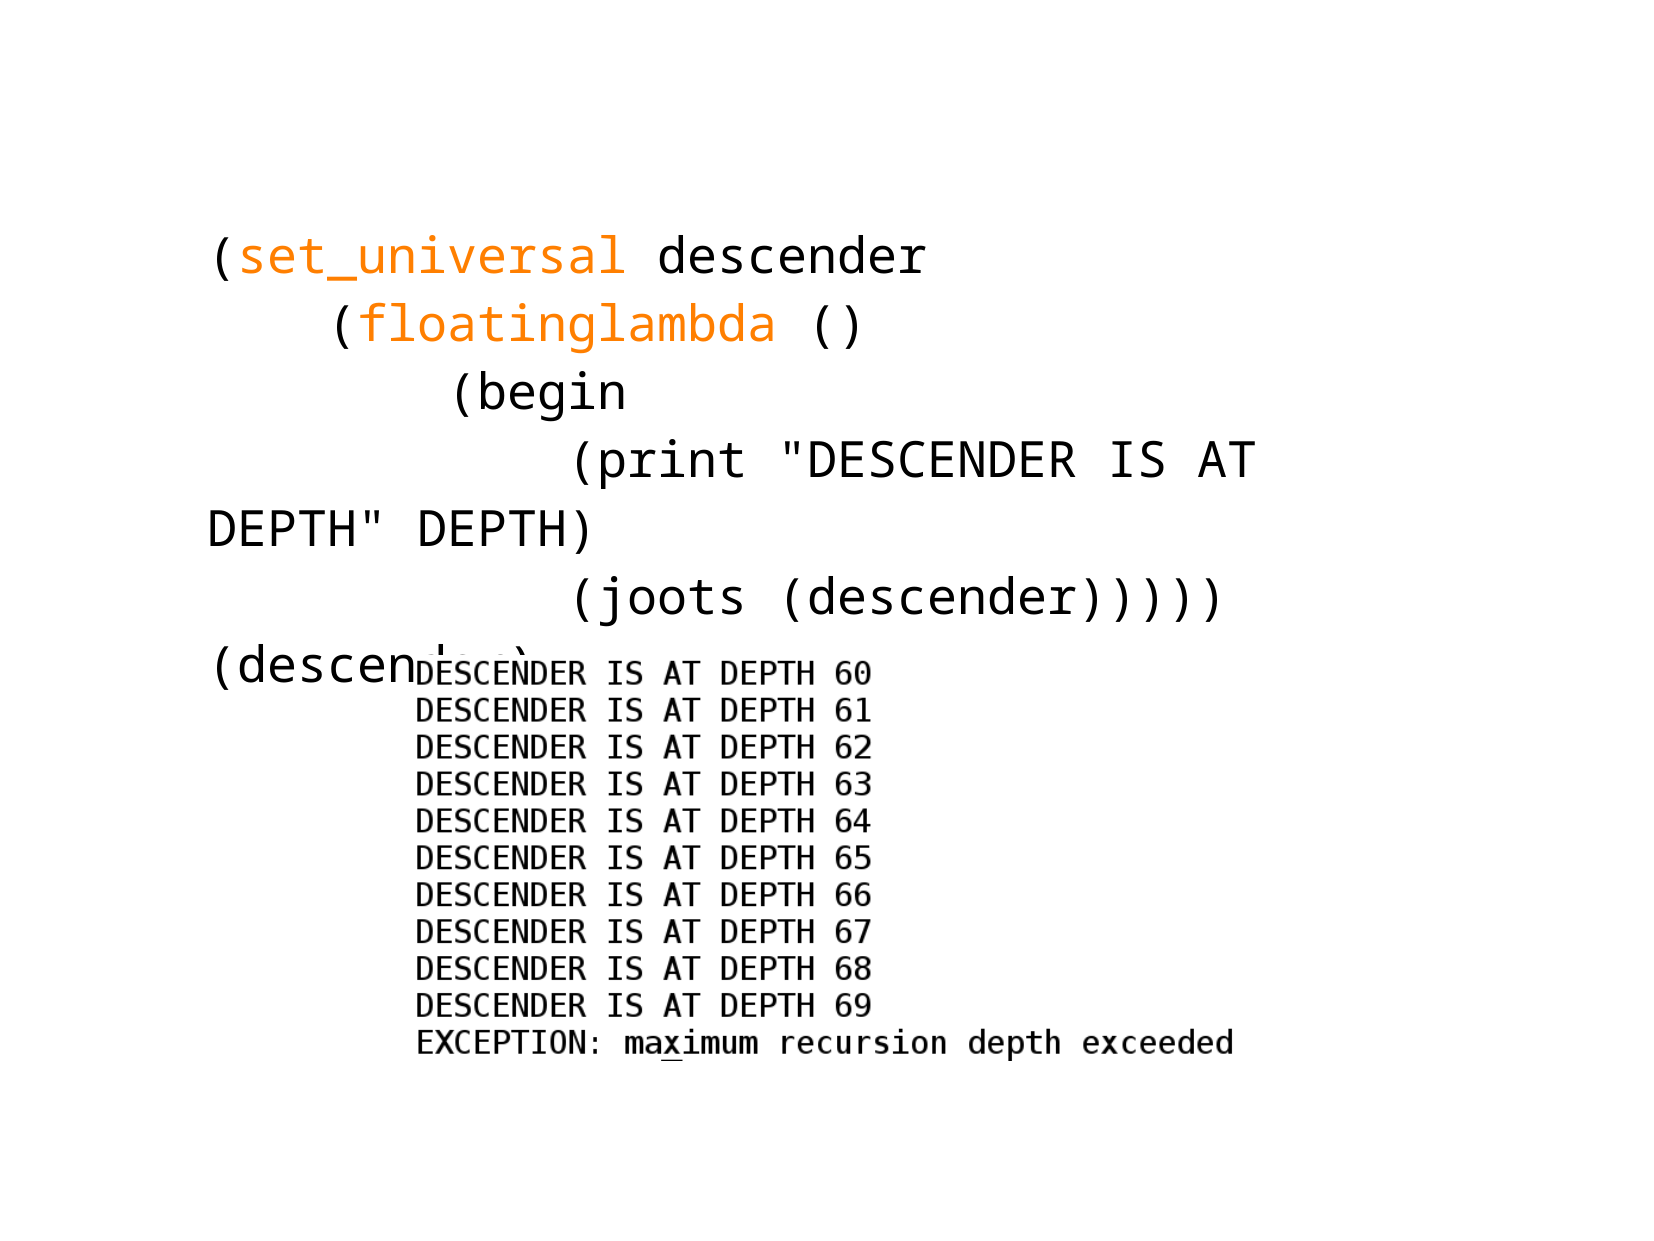

(set_universal descender
 (floatinglambda ()
 (begin
 (print "DESCENDER IS AT DEPTH" DEPTH)
 (joots (descender)))))
(descender)